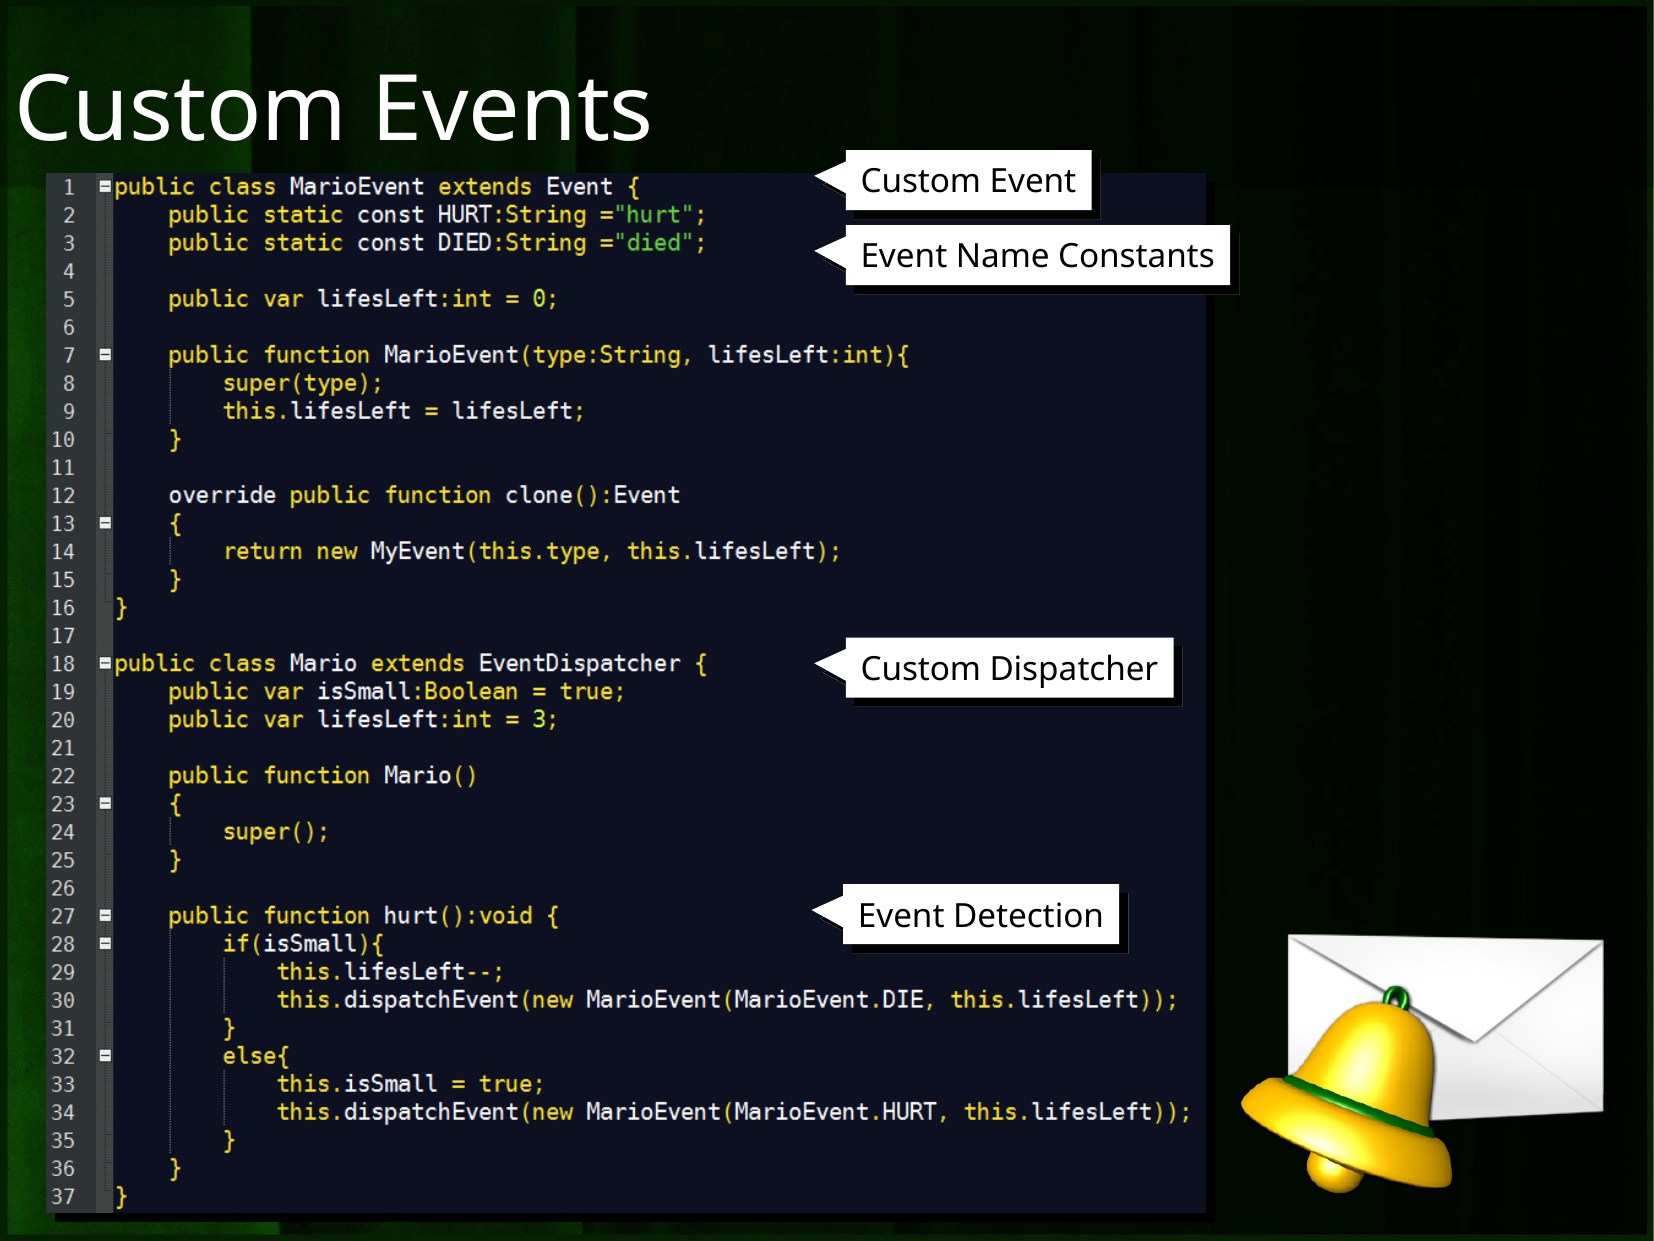

Custom Events
Custom Event
Event Name Constants
Custom Dispatcher
Event Detection